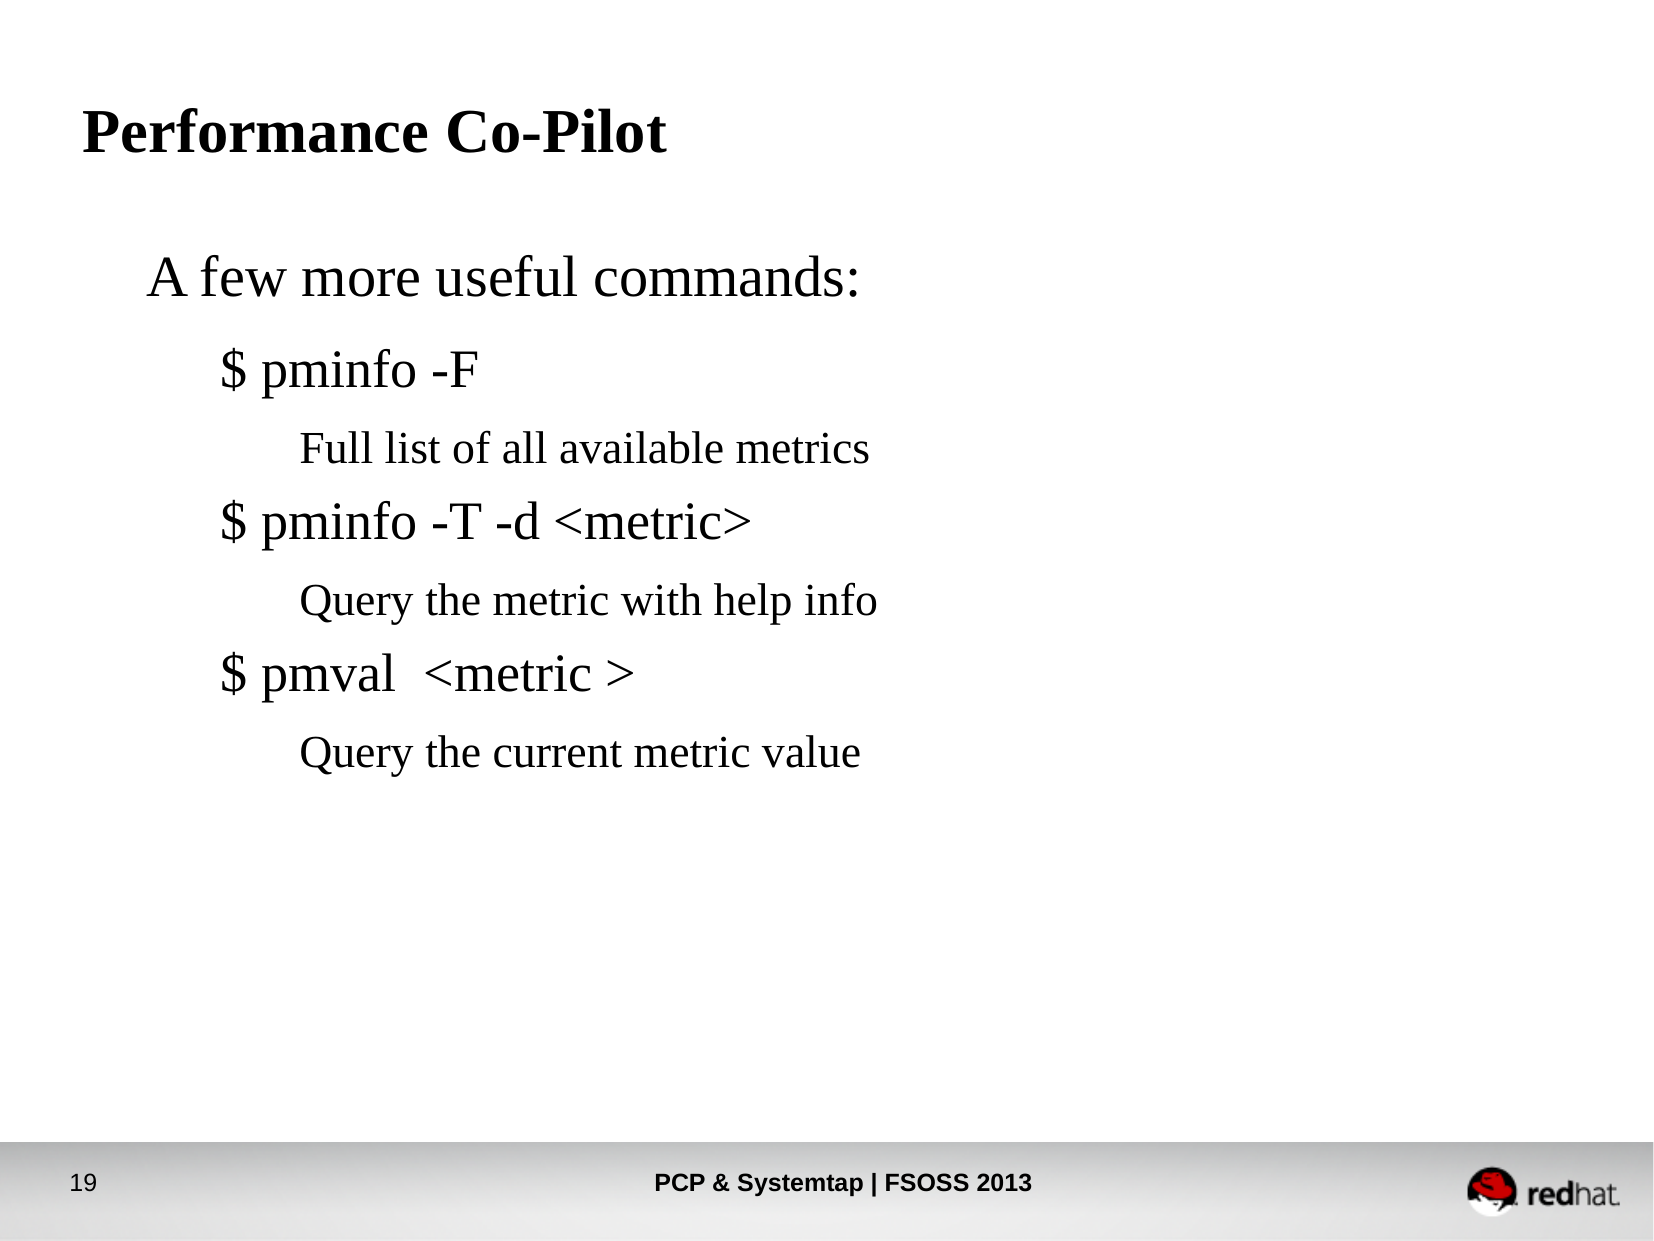

# Performance Co-Pilot
A few more useful commands:
$ pminfo -F
Full list of all available metrics
$ pminfo -T -d <metric>
Query the metric with help info
$ pmval <metric >
Query the current metric value